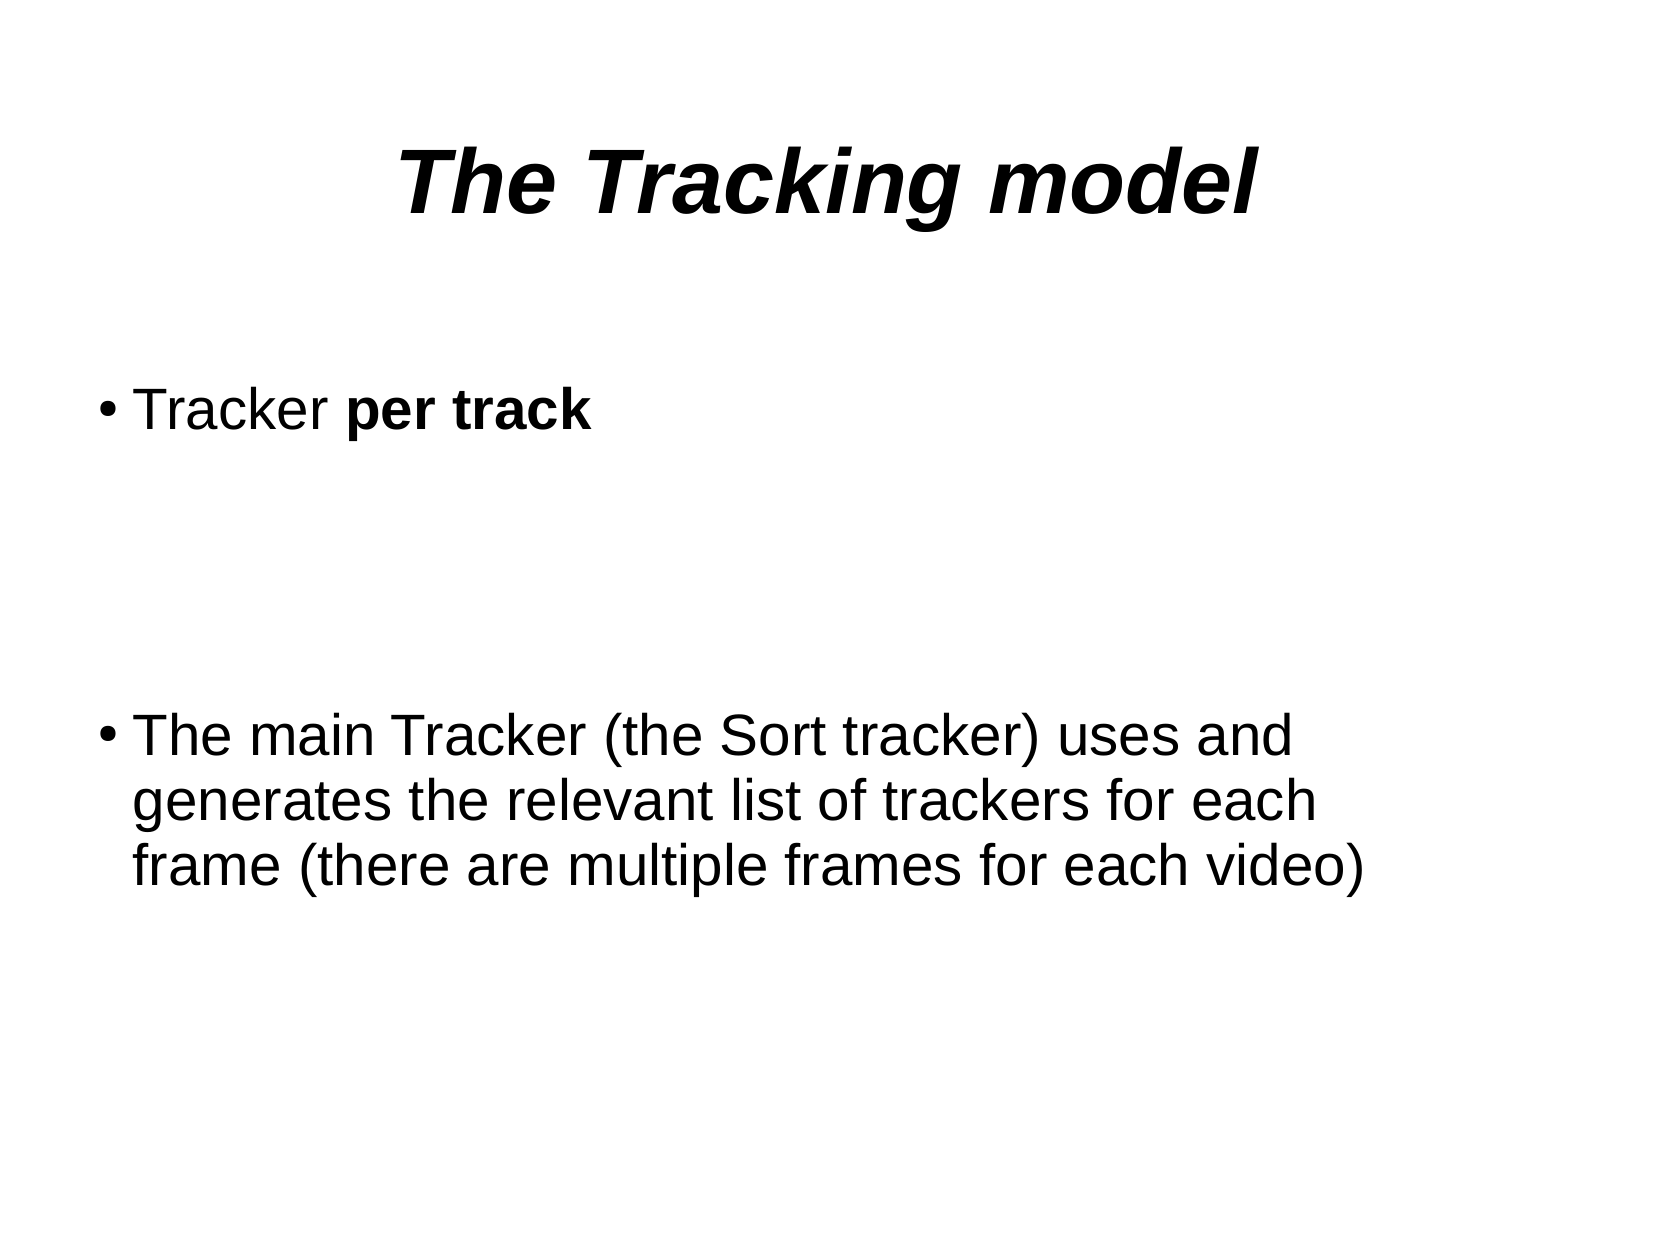

# The Tracking model
Tracker per track
The main Tracker (the Sort tracker) uses and generates the relevant list of trackers for each frame (there are multiple frames for each video)